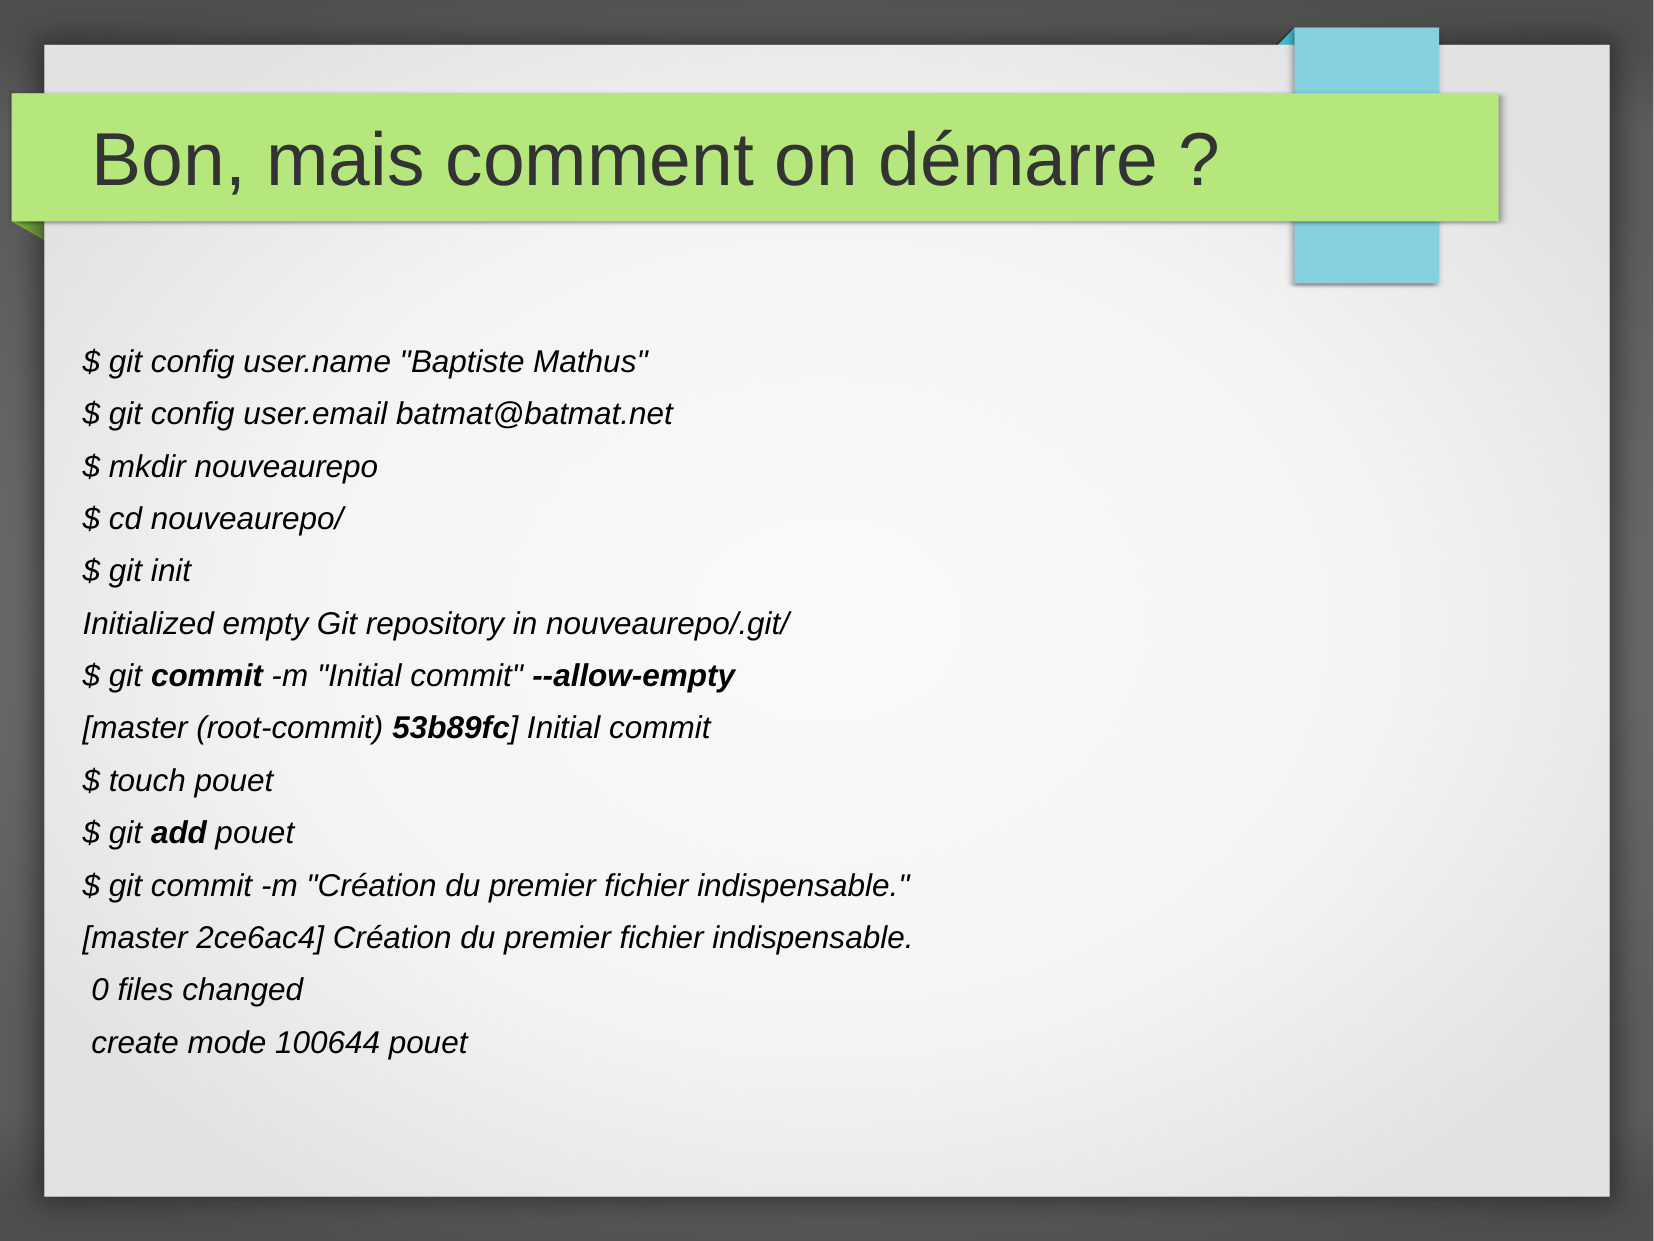

# Bon, mais comment on démarre ?
$ git config user.name "Baptiste Mathus"
$ git config user.email batmat@batmat.net
$ mkdir nouveaurepo
$ cd nouveaurepo/
$ git init
Initialized empty Git repository in nouveaurepo/.git/
$ git commit -m "Initial commit" --allow-empty
[master (root-commit) 53b89fc] Initial commit
$ touch pouet
$ git add pouet
$ git commit -m "Création du premier fichier indispensable."
[master 2ce6ac4] Création du premier fichier indispensable.
 0 files changed
 create mode 100644 pouet